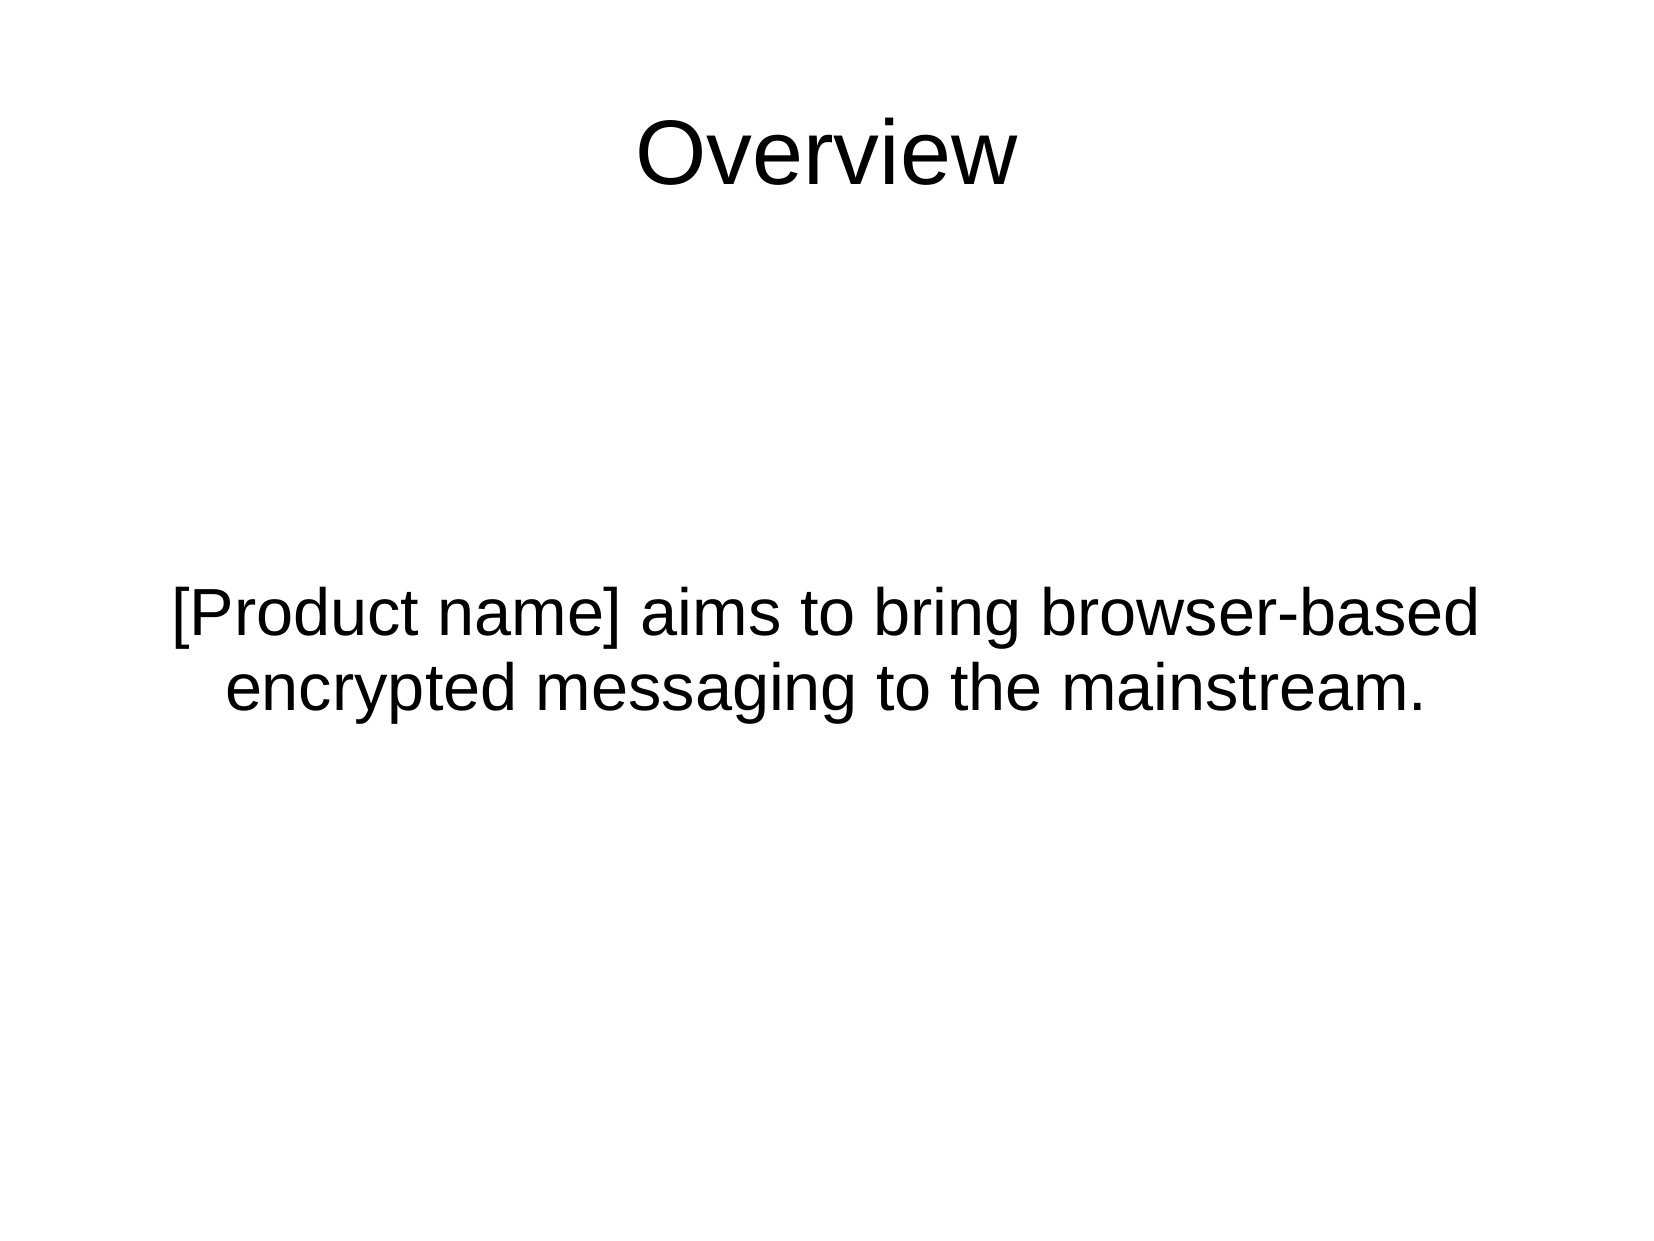

# Overview
[Product name] aims to bring browser-based encrypted messaging to the mainstream.